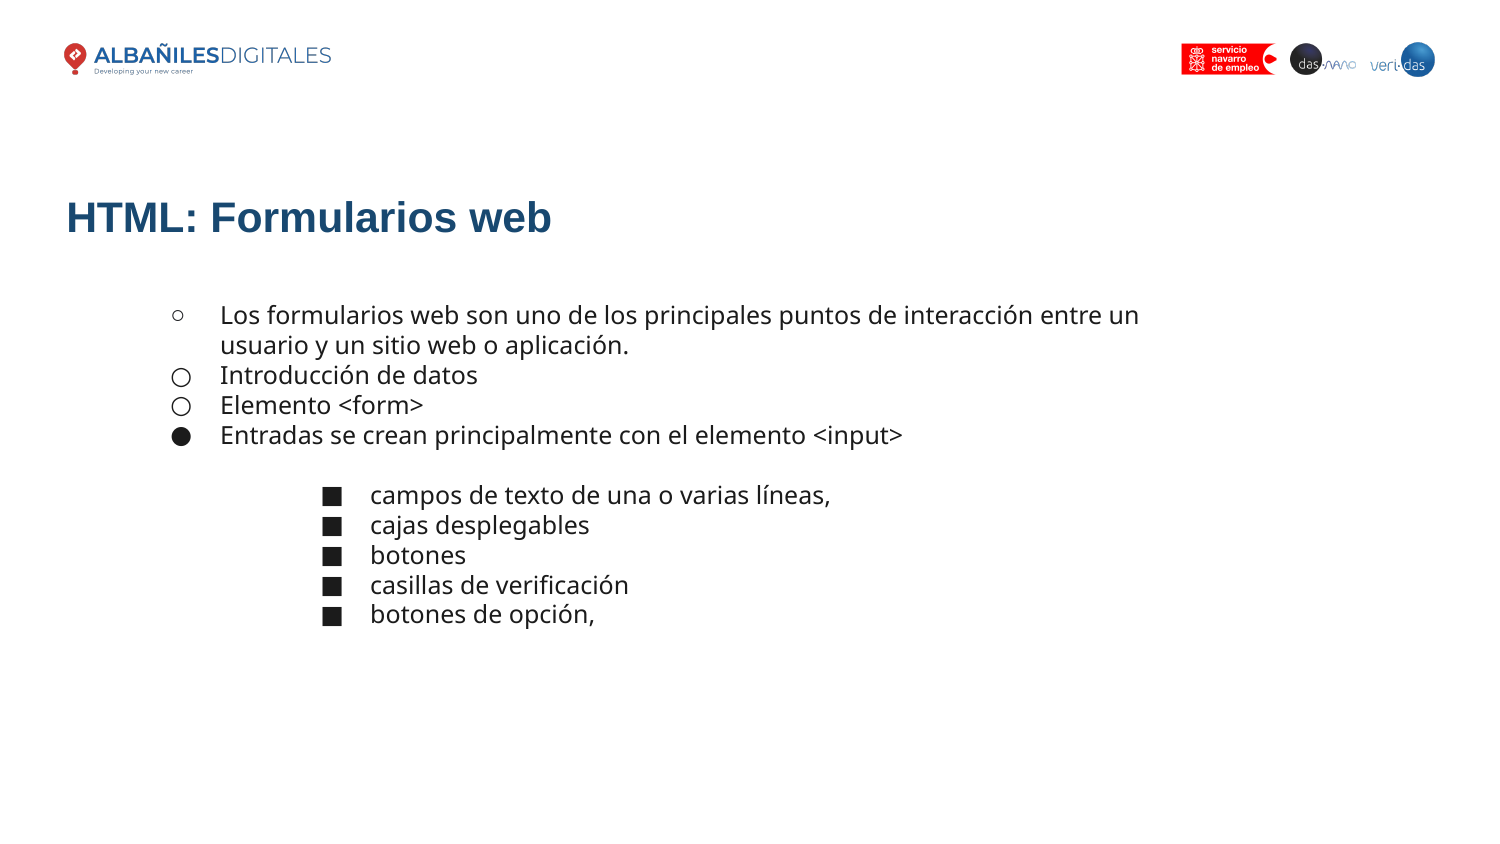

HTML: Formularios web
Los formularios web son uno de los principales puntos de interacción entre un usuario y un sitio web o aplicación.
Introducción de datos
Elemento <form>
Entradas se crean principalmente con el elemento <input>
campos de texto de una o varias líneas,
cajas desplegables
botones
casillas de verificación
botones de opción,